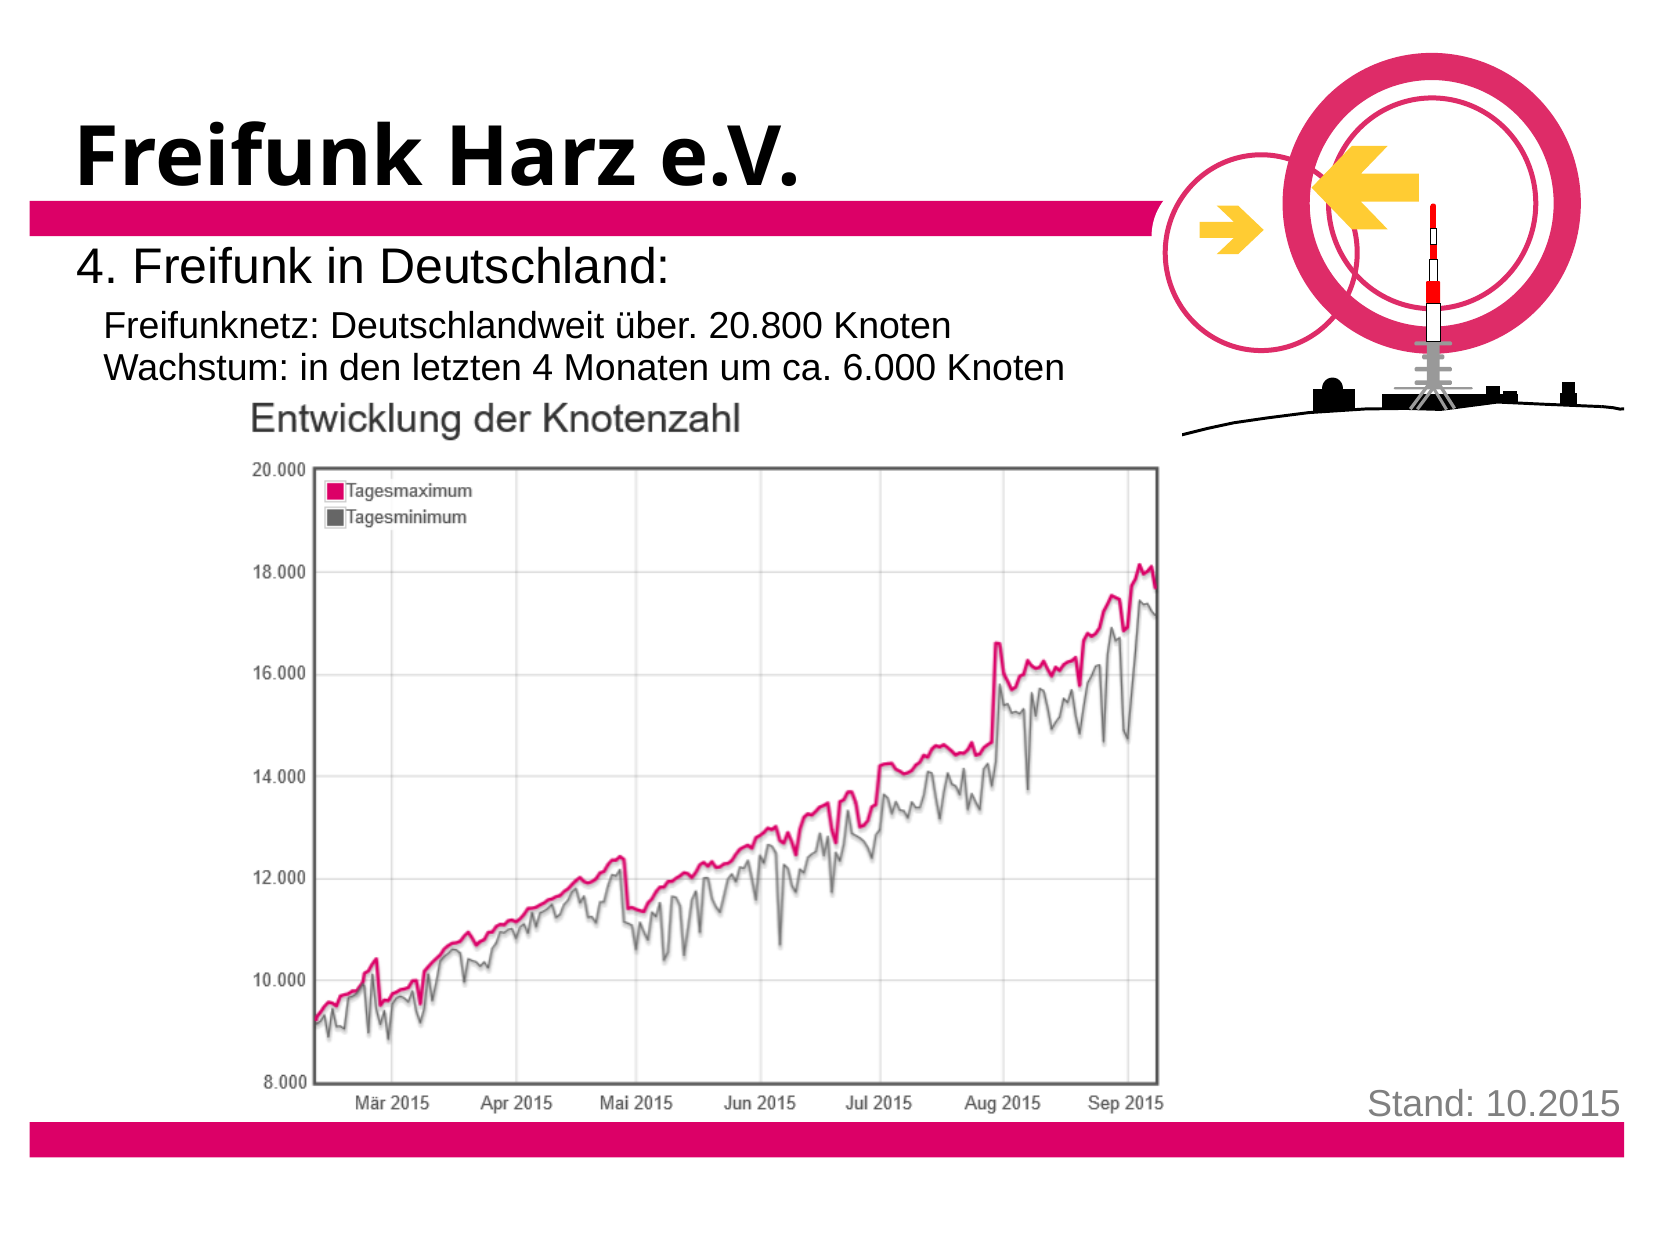

# 4. Freifunk in Deutschland:
Freifunknetz: Deutschlandweit über. 20.800 Knoten
Wachstum: in den letzten 4 Monaten um ca. 6.000 Knoten
Stand: 10.2015